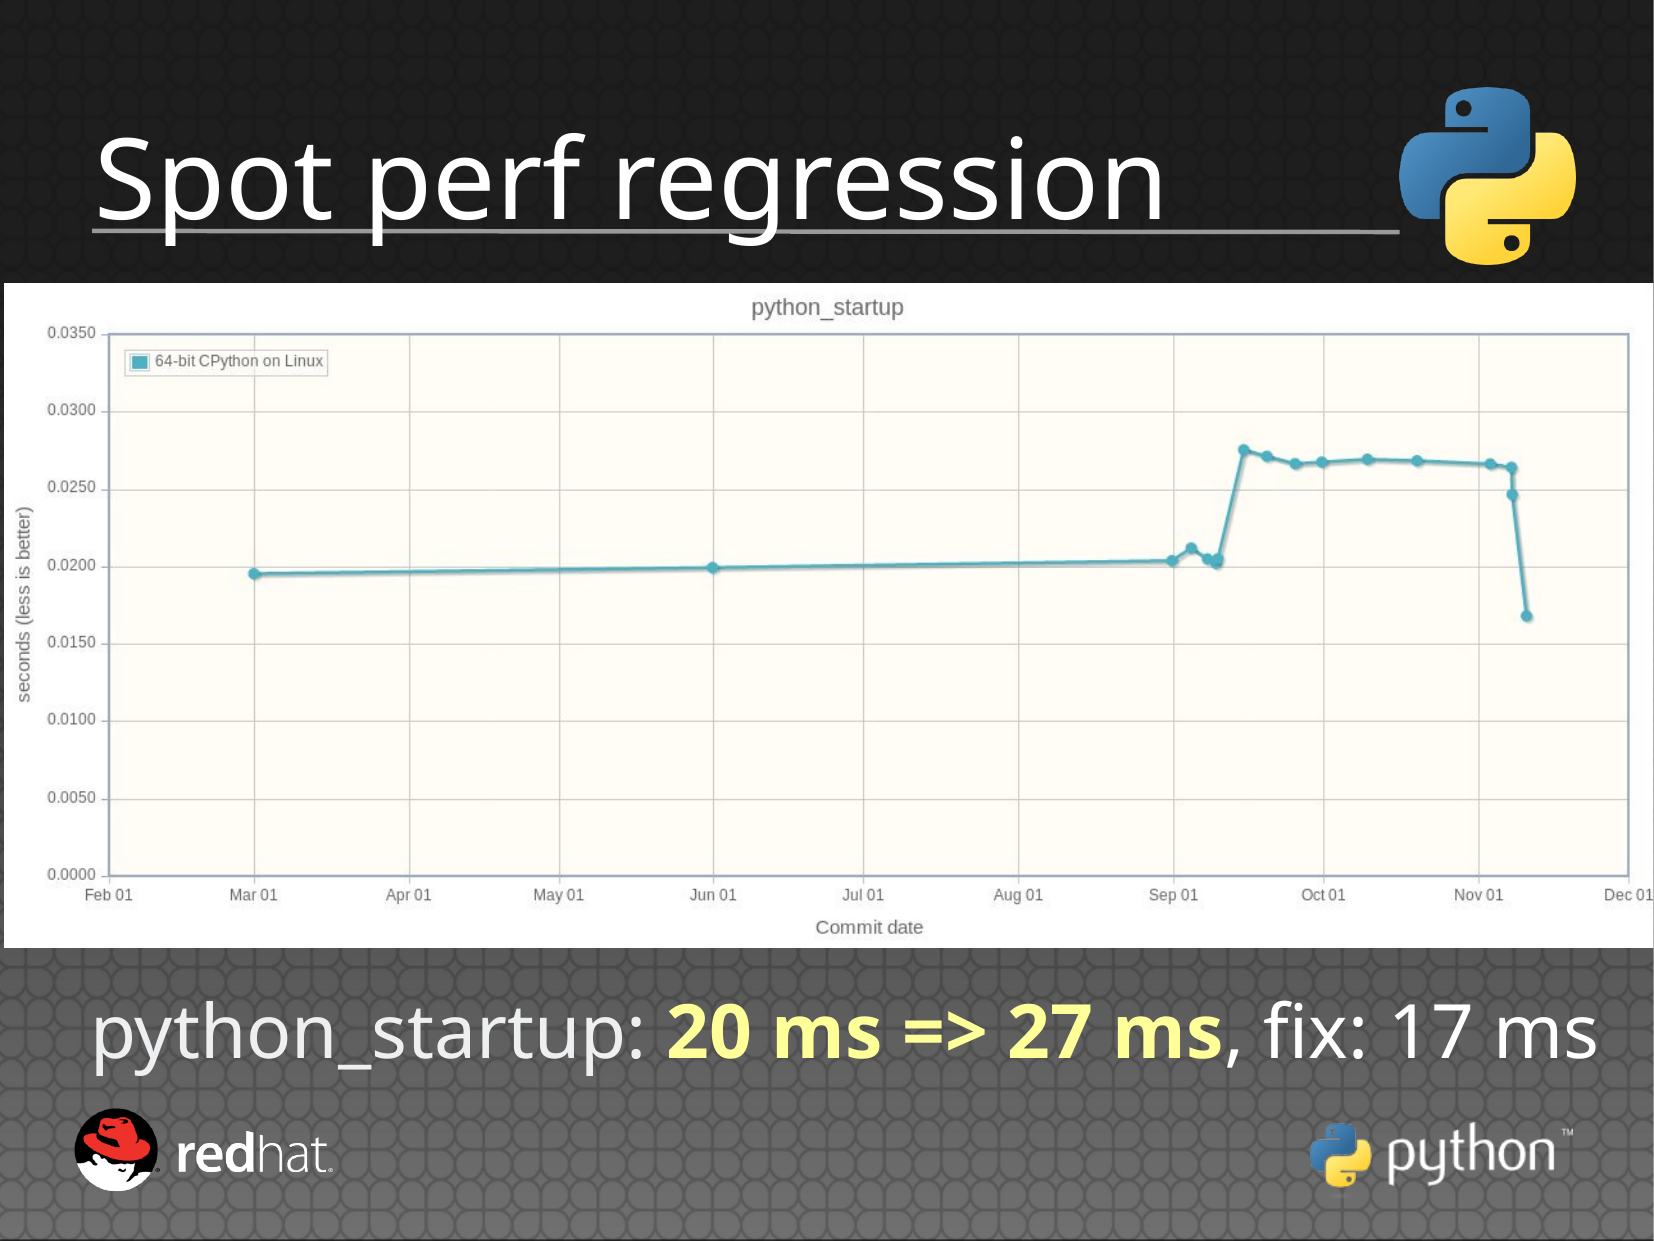

# Spot perf regression
python_startup: 20 ms => 27 ms, fix: 17 ms